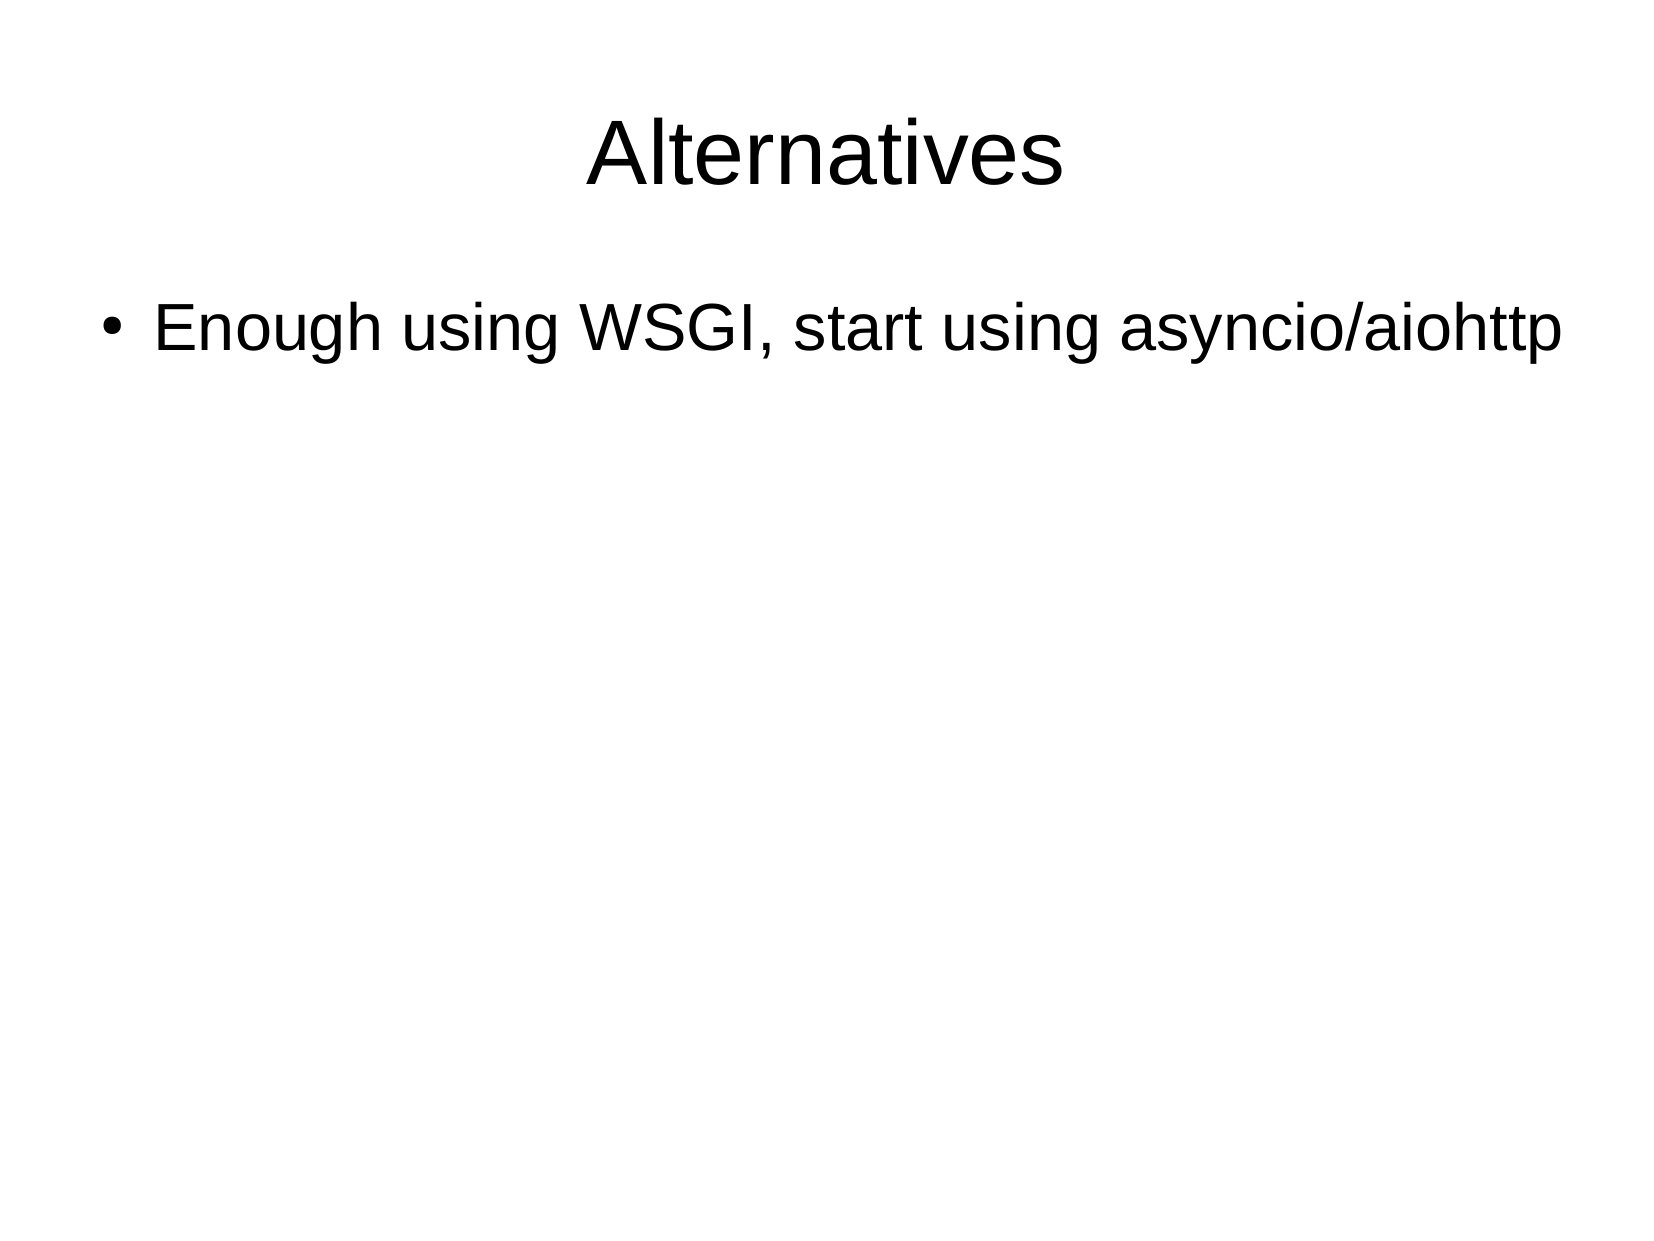

# Alternatives
Enough using WSGI, start using asyncio/aiohttp